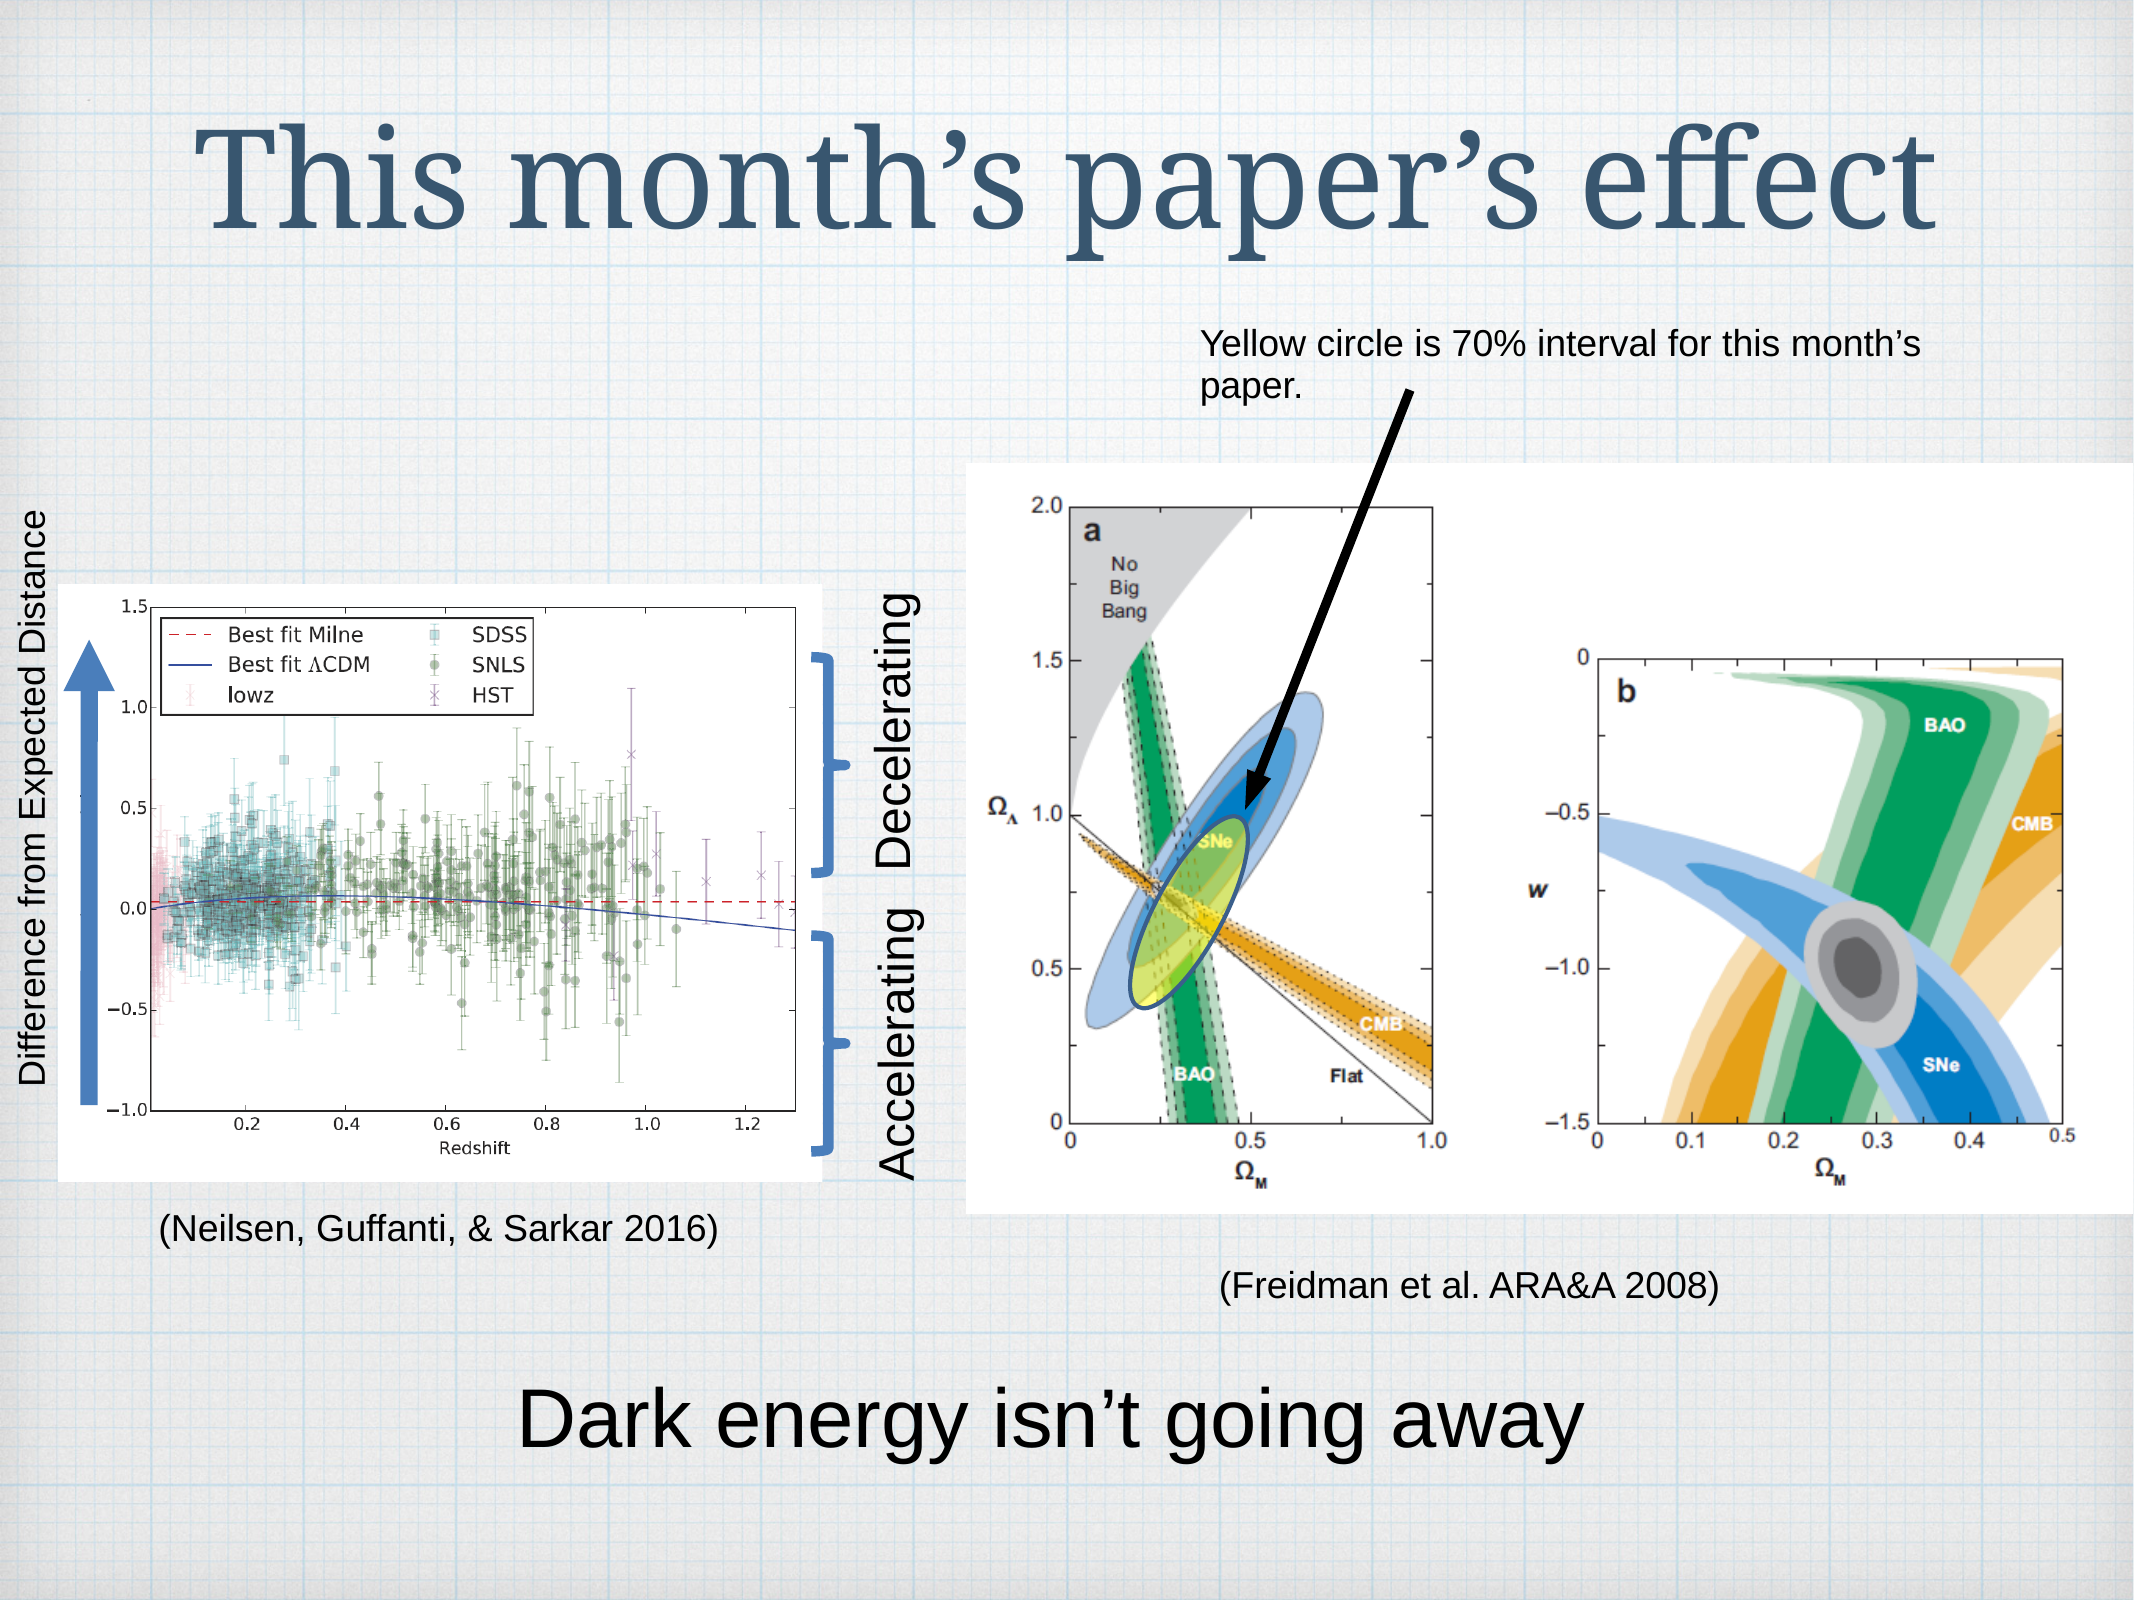

This month’s paper’s effect
Yellow circle is 70% interval for this month’s paper.
Decelerating
Difference from Expected Distance
Accelerating
(Neilsen, Guffanti, & Sarkar 2016)
(Freidman et al. ARA&A 2008)
Dark energy isn’t going away